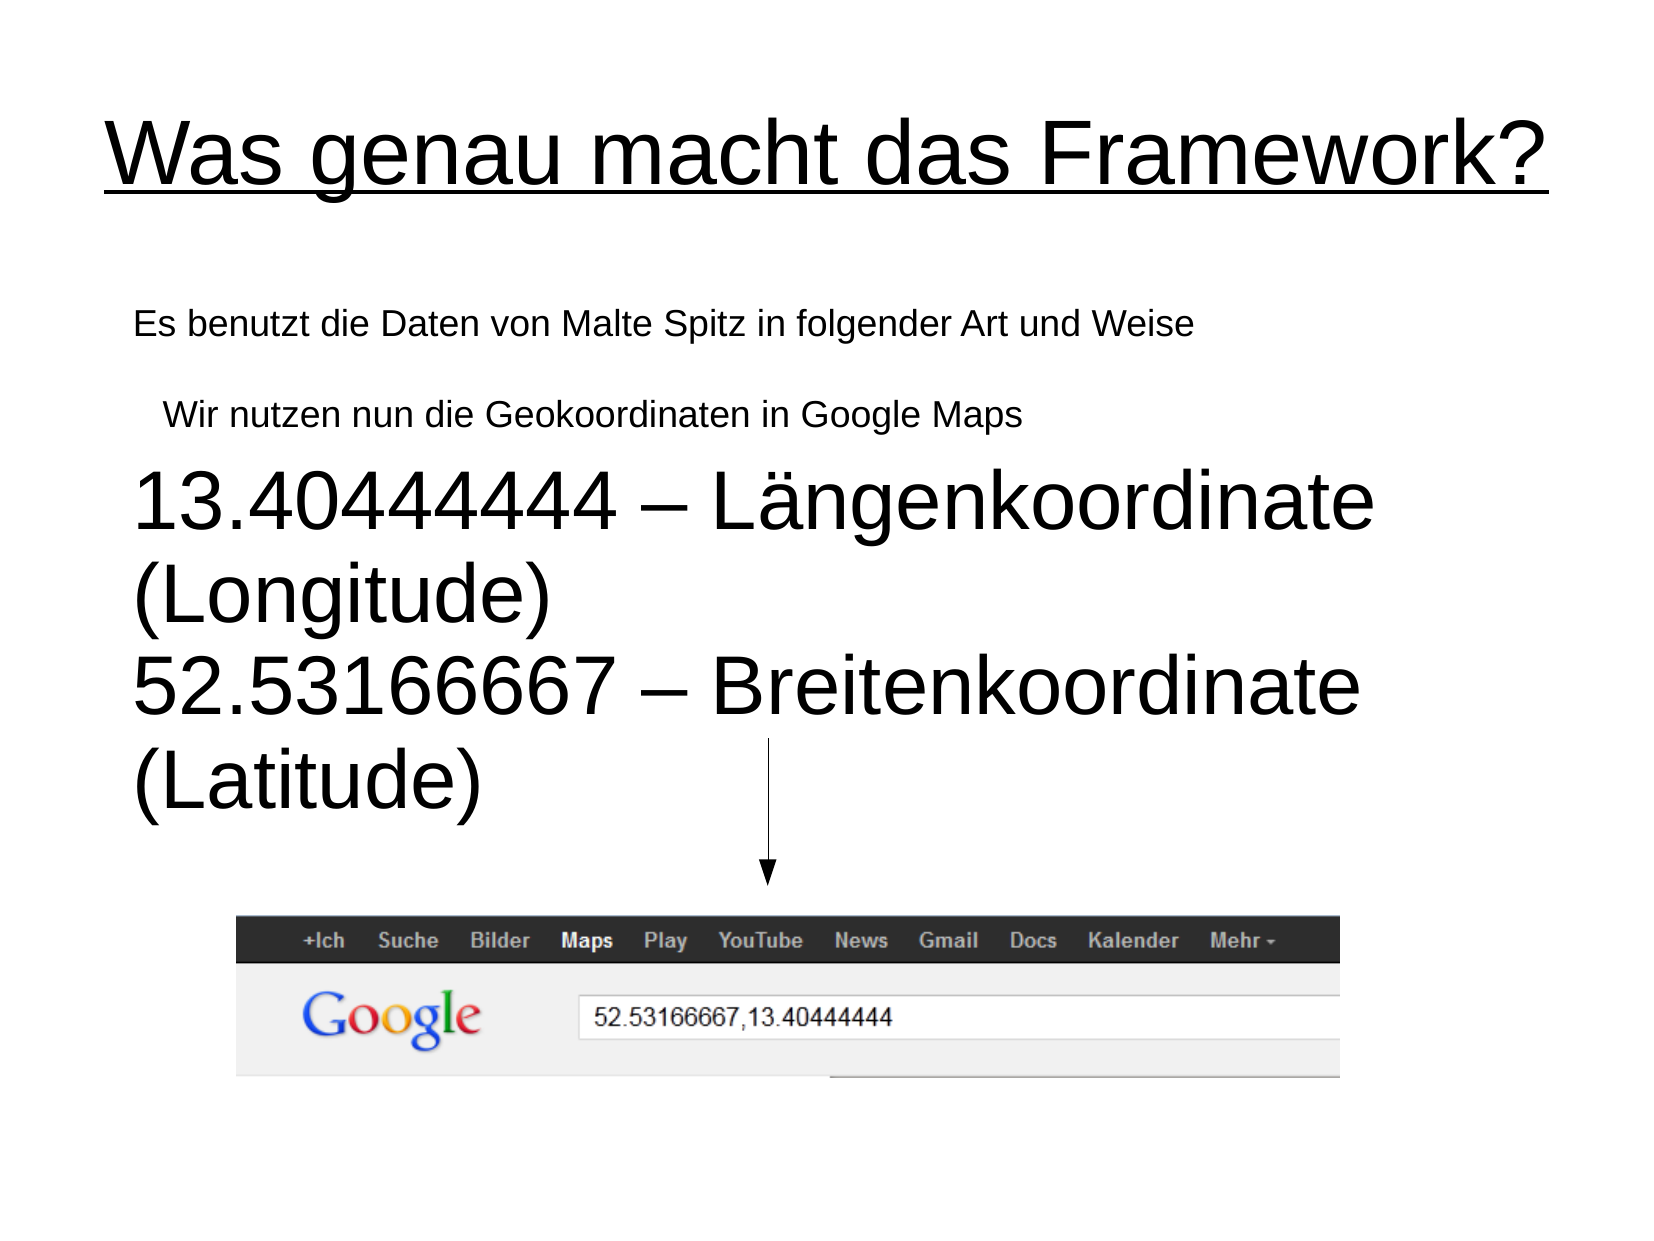

# Was genau macht das Framework?
Es benutzt die Daten von Malte Spitz in folgender Art und Weise
Wir nutzen nun die Geokoordinaten in Google Maps
13.40444444 – Längenkoordinate
(Longitude)
52.53166667 – Breitenkoordinate (Latitude)